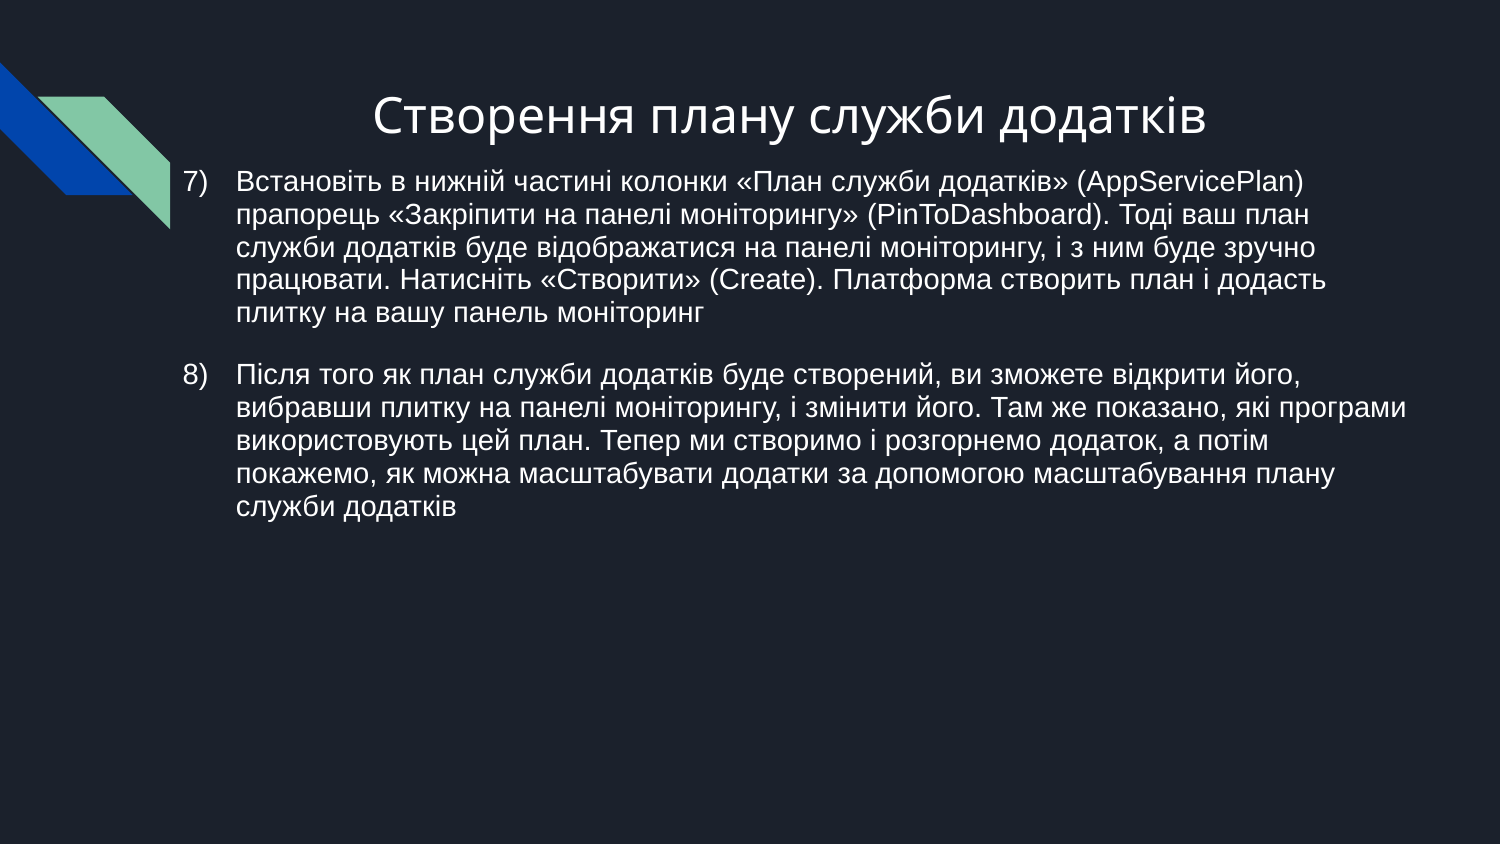

# Створення плану служби додатків
Встановіть в нижній частині колонки «План служби додатків» (AppServicePlan) прапорець «Закріпити на панелі моніторингу» (PinToDashboard). Тоді ваш план служби додатків буде відображатися на панелі моніторингу, і з ним буде зручно працювати. Натисніть «Створити» (Create). Платформа створить план і додасть плитку на вашу панель моніторинг
Після того як план служби додатків буде створений, ви зможете відкрити його, вибравши плитку на панелі моніторингу, і змінити його. Там же показано, які програми використовують цей план. Тепер ми створимо і розгорнемо додаток, а потім покажемо, як можна масштабувати додатки за допомогою масштабування плану служби додатків